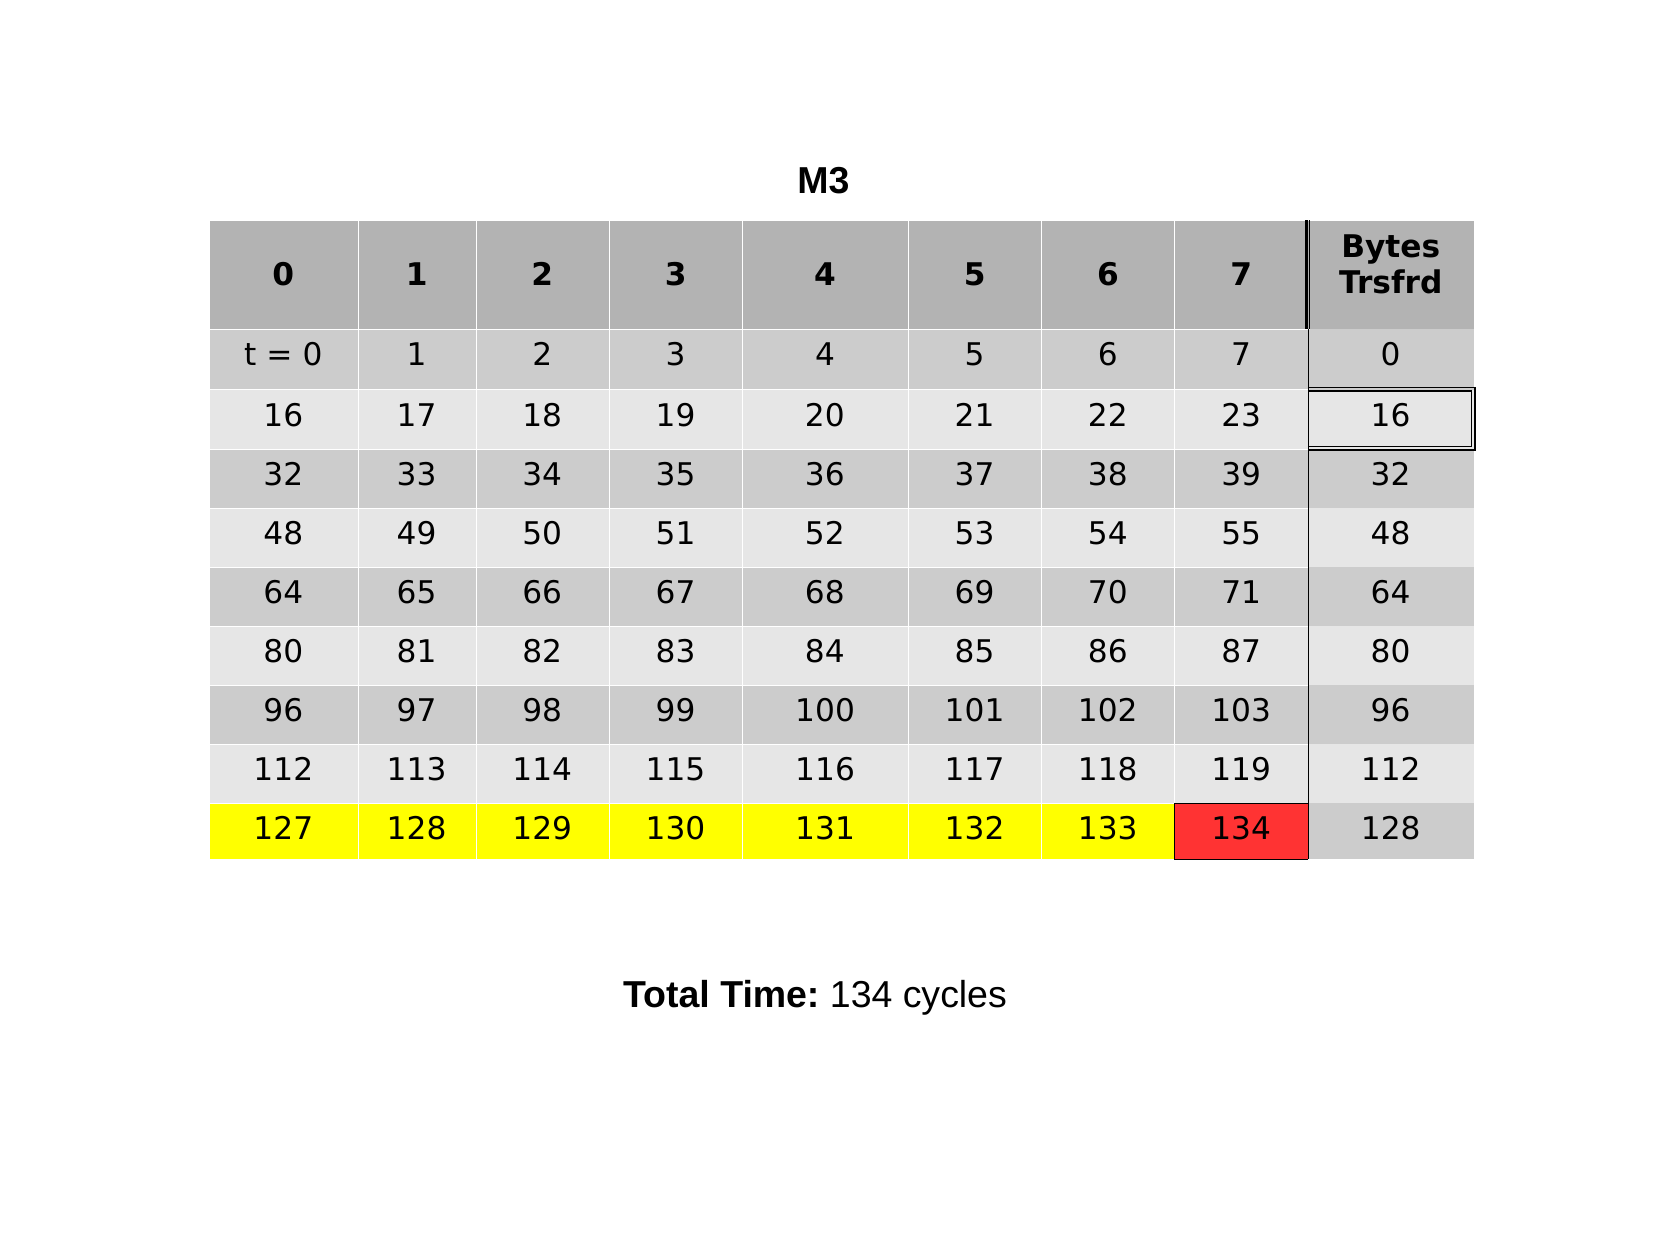

M3
| 0 | 1 | 2 | 3 | 4 | 5 | 6 | 7 | Bytes Trsfrd |
| --- | --- | --- | --- | --- | --- | --- | --- | --- |
| t = 0 | 1 | 2 | 3 | 4 | 5 | 6 | 7 | 0 |
| 16 | 17 | 18 | 19 | 20 | 21 | 22 | 23 | 16 |
| 32 | 33 | 34 | 35 | 36 | 37 | 38 | 39 | 32 |
| 48 | 49 | 50 | 51 | 52 | 53 | 54 | 55 | 48 |
| 64 | 65 | 66 | 67 | 68 | 69 | 70 | 71 | 64 |
| 80 | 81 | 82 | 83 | 84 | 85 | 86 | 87 | 80 |
| 96 | 97 | 98 | 99 | 100 | 101 | 102 | 103 | 96 |
| 112 | 113 | 114 | 115 | 116 | 117 | 118 | 119 | 112 |
| 127 | 128 | 129 | 130 | 131 | 132 | 133 | 134 | 128 |
Total Time: 134 cycles